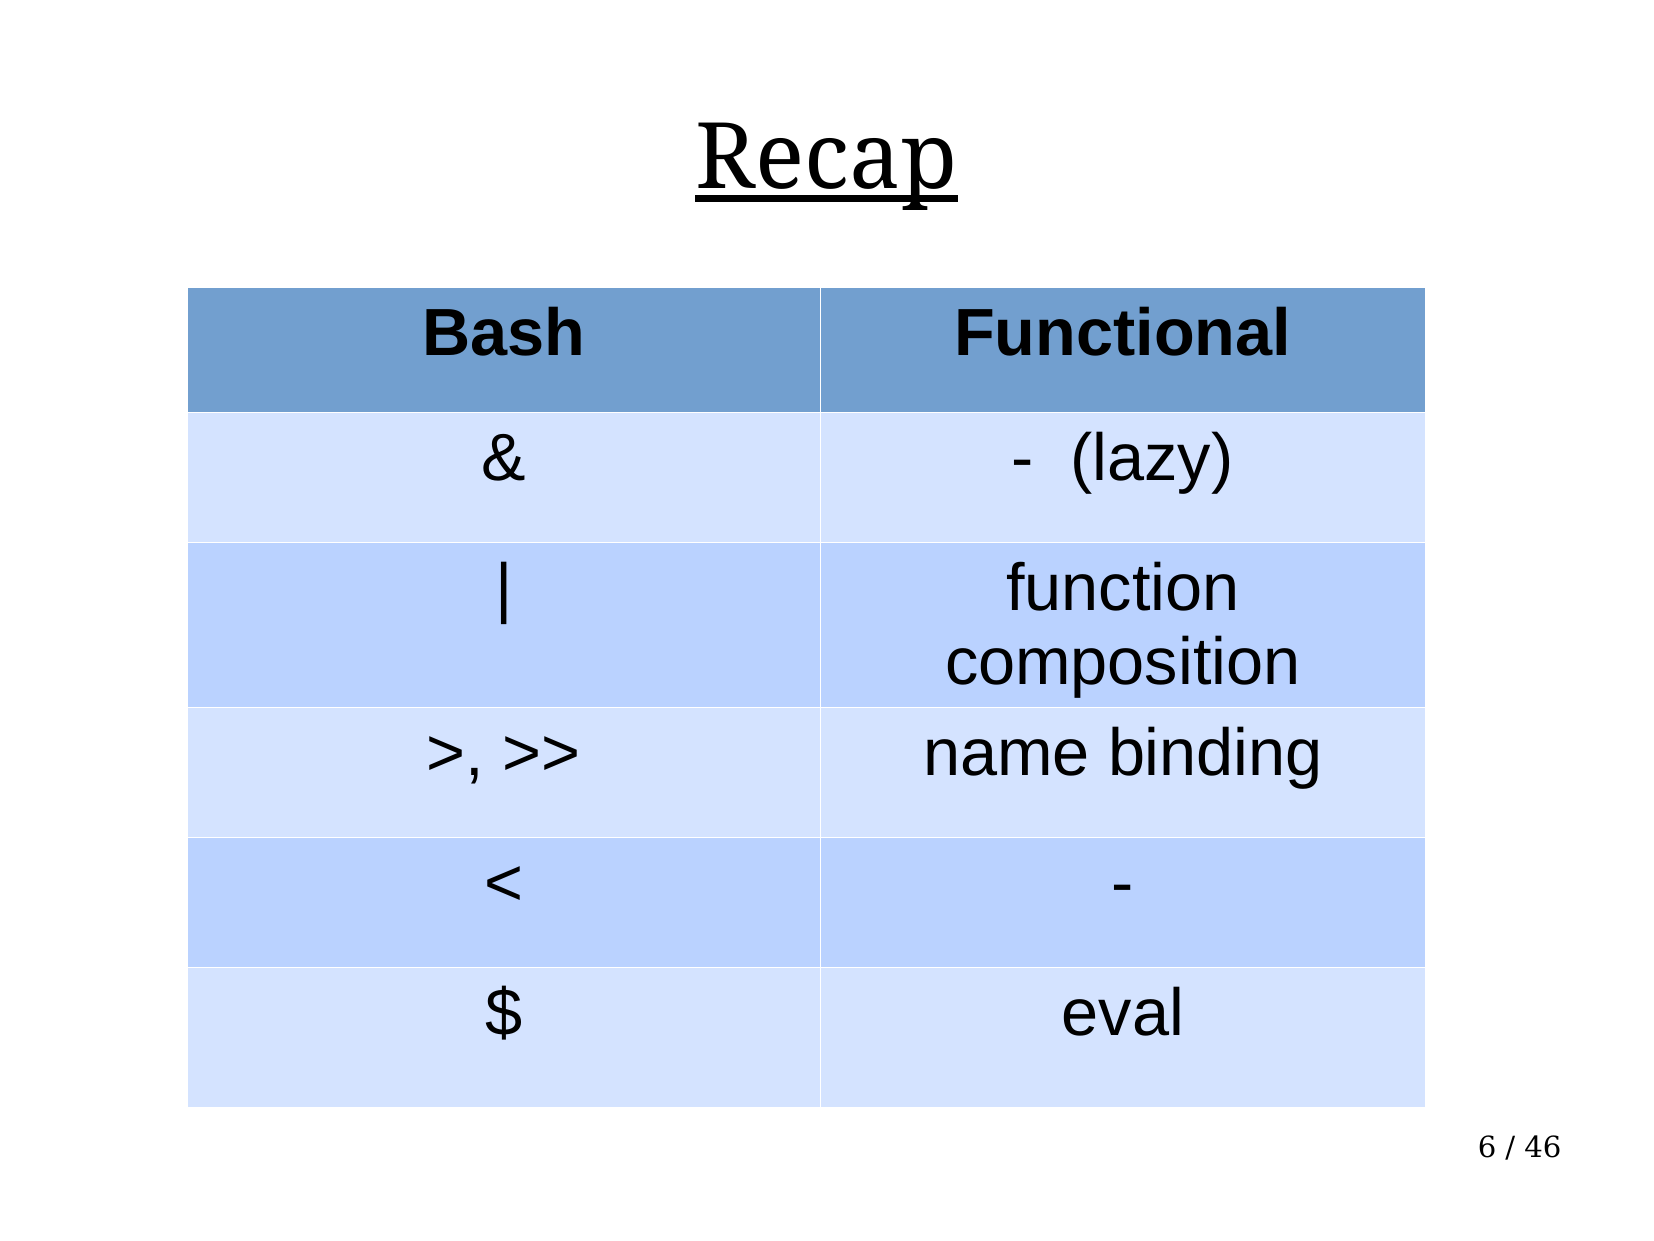

# Recap
| Bash | Functional |
| --- | --- |
| & | - (lazy) |
| | | function composition |
| >, >> | name binding |
| < | - |
| $ | eval |
6